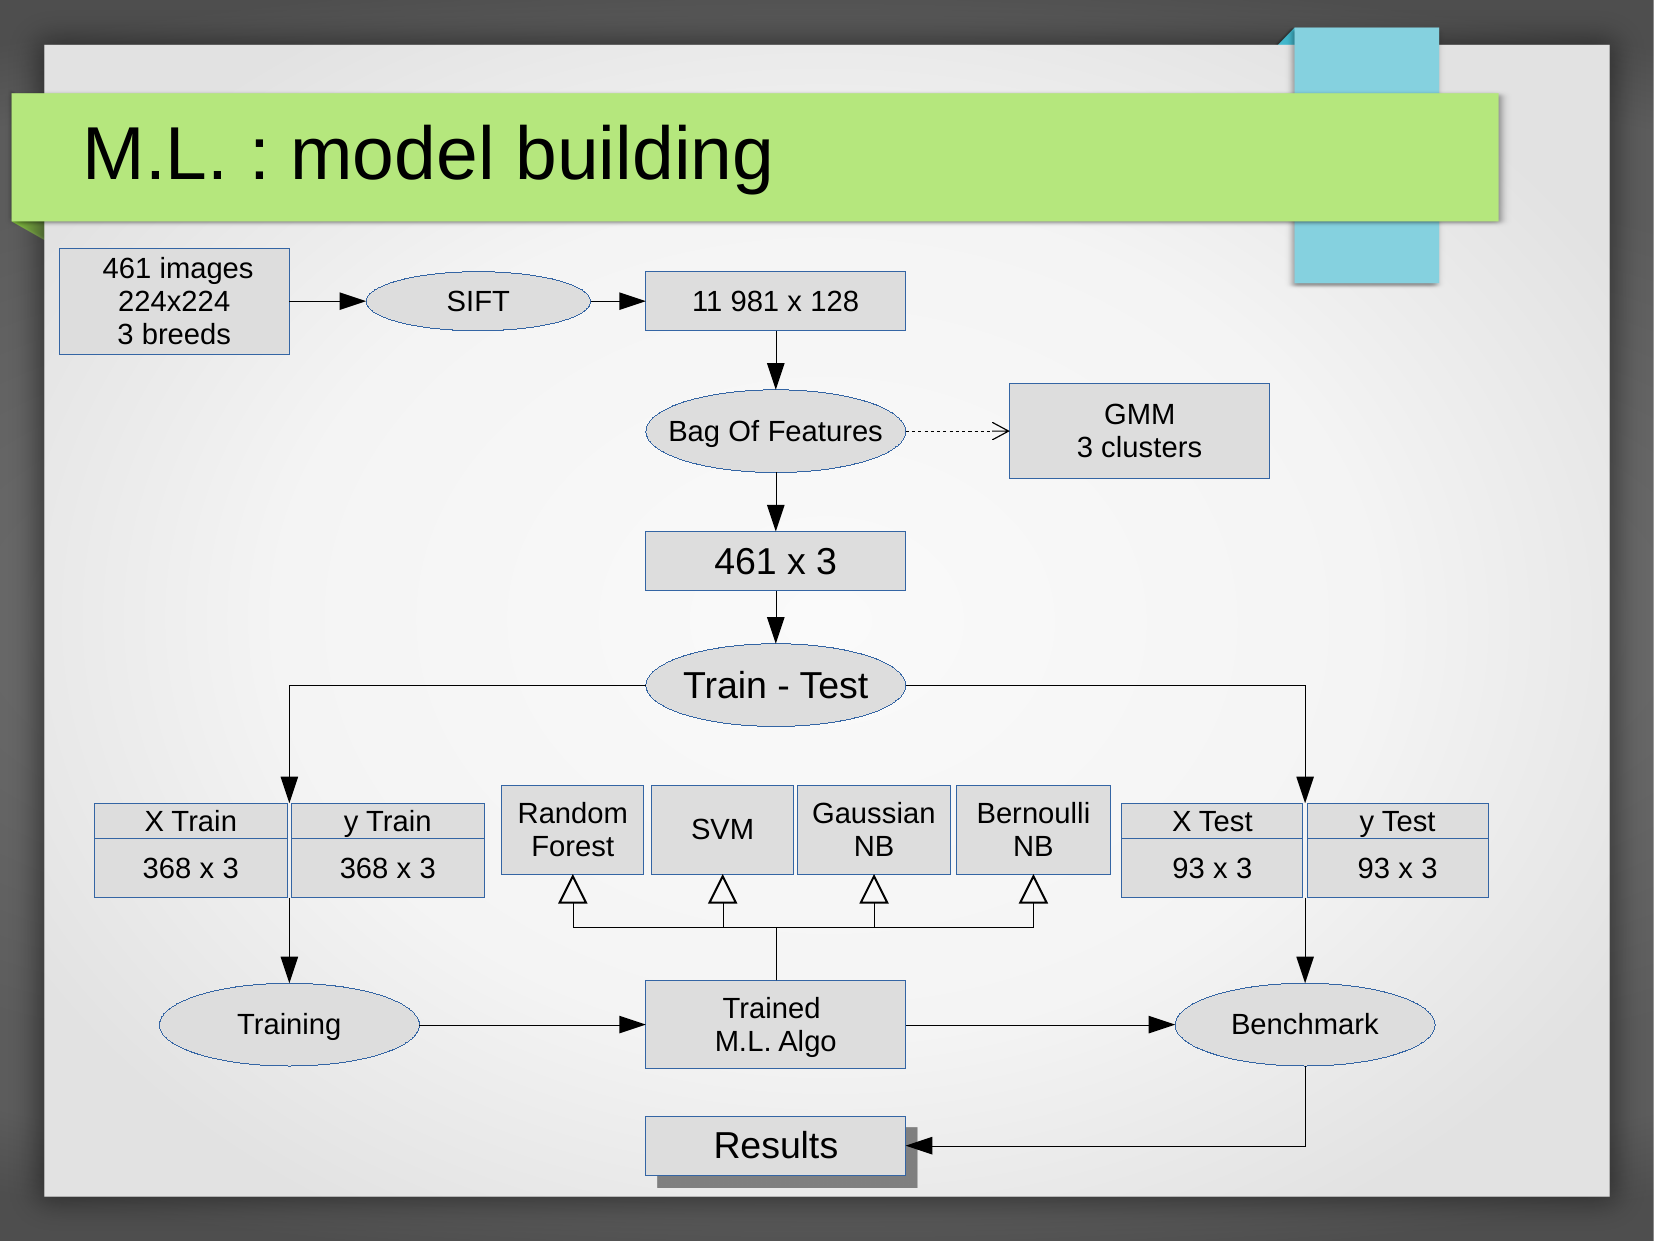

# M.L. : model building
 461 images
224x224
3 breeds
SIFT
11 981 x 128
GMM
3 clusters
Bag Of Features
461 x 3
Train - Test
Random
Forest
SVM
Gaussian
NB
Bernoulli
NB
X Train
y Train
368 x 3
368 x 3
X Test
y Test
93 x 3
93 x 3
Trained
M.L. Algo
Training
Benchmark
Results